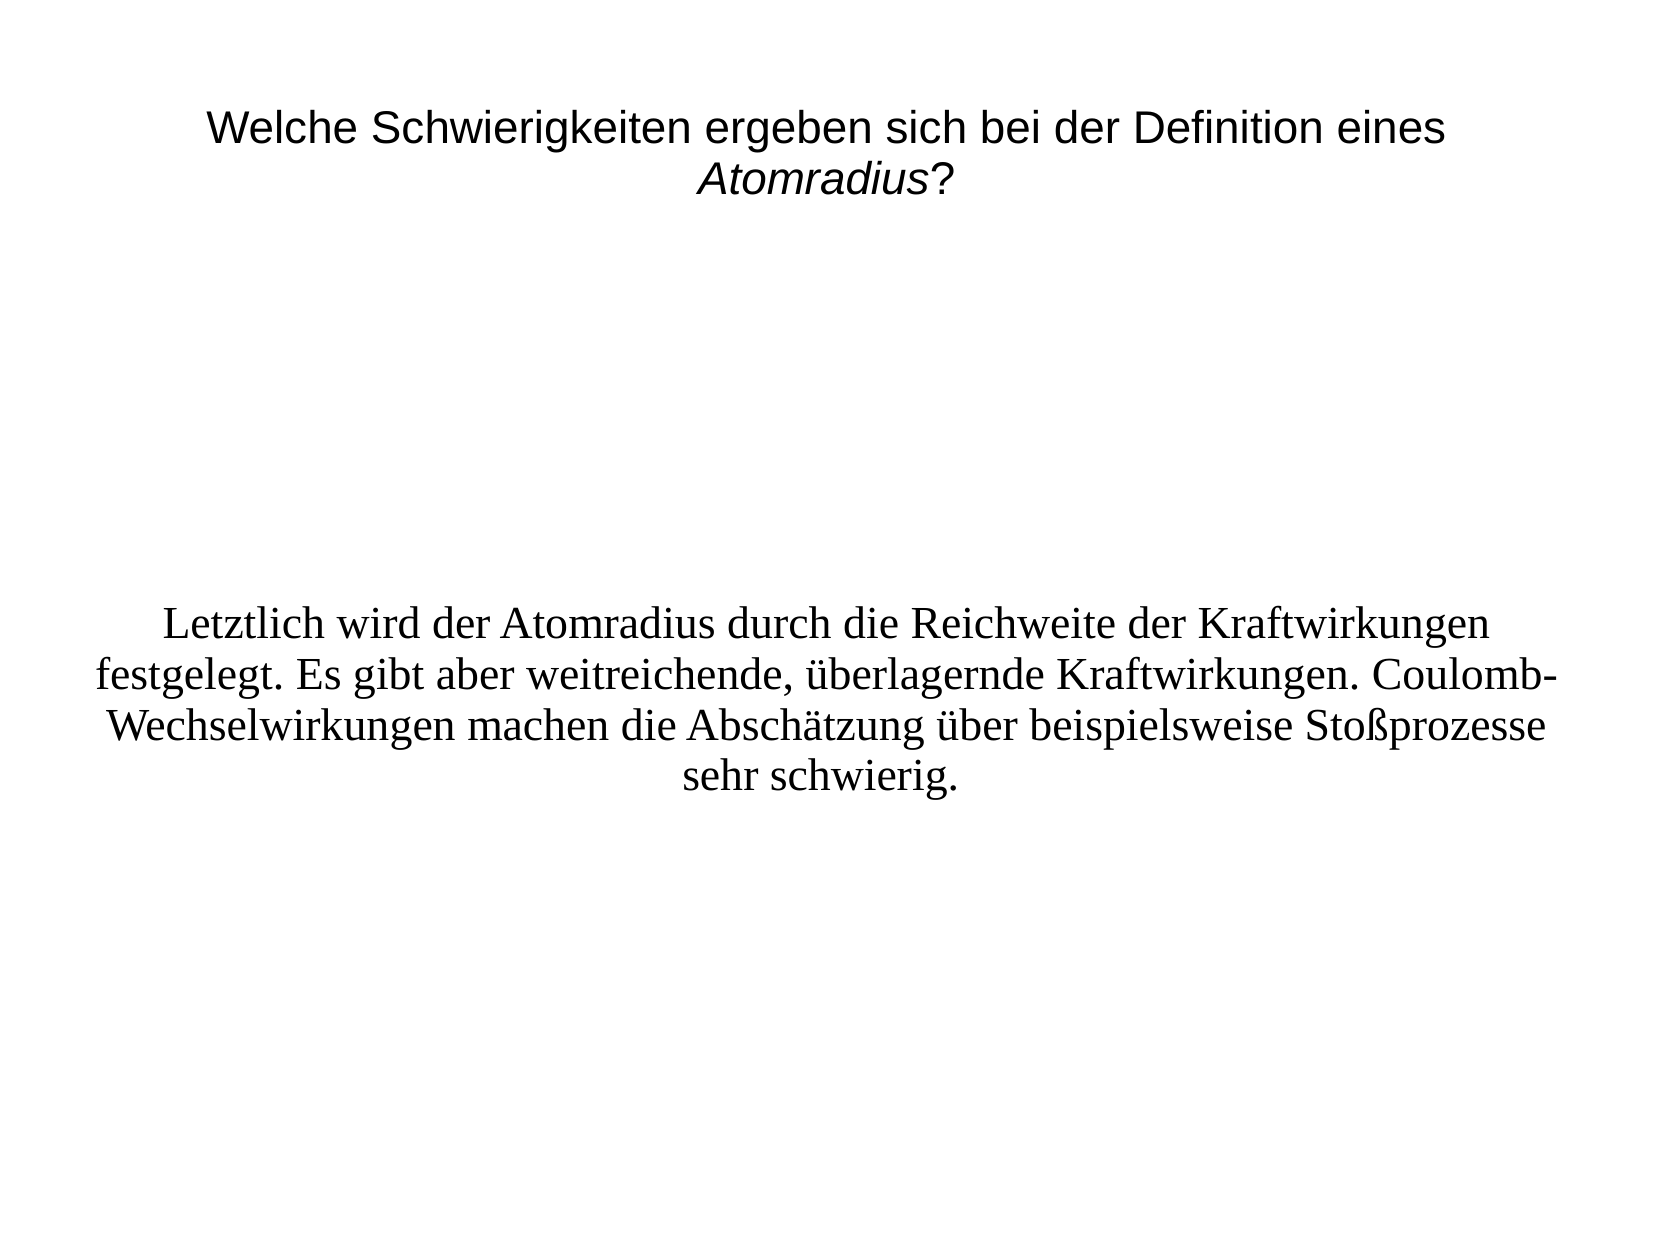

# Welche Schwierigkeiten ergeben sich bei der Definition eines Atomradius?
Letztlich wird der Atomradius durch die Reichweite der Kraftwirkungen festgelegt. Es gibt aber weitreichende, überlagernde Kraftwirkungen. Coulomb-Wechselwirkungen machen die Abschätzung über beispielsweise Stoßprozesse sehr schwierig.